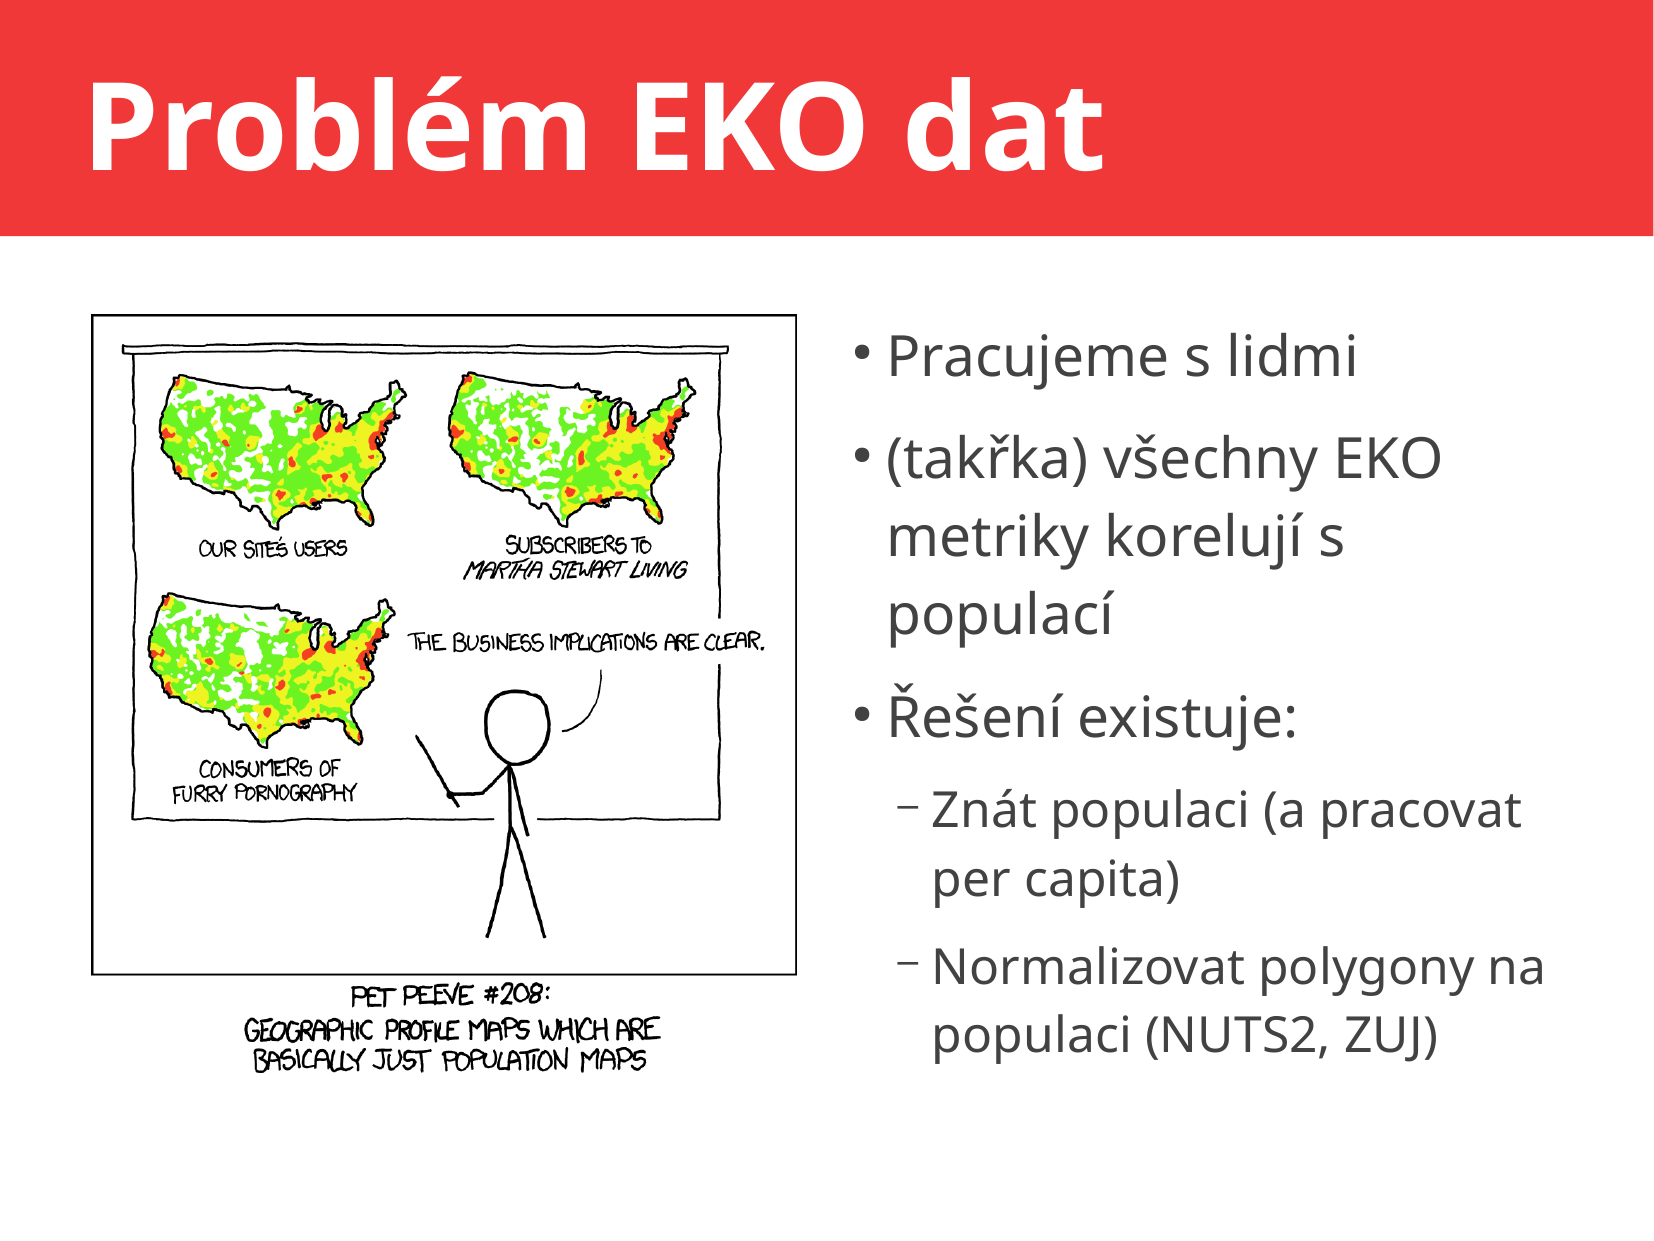

# Problém EKO dat
Pracujeme s lidmi
(takřka) všechny EKO metriky korelují s populací
Řešení existuje:
Znát populaci (a pracovat per capita)
Normalizovat polygony na populaci (NUTS2, ZUJ)